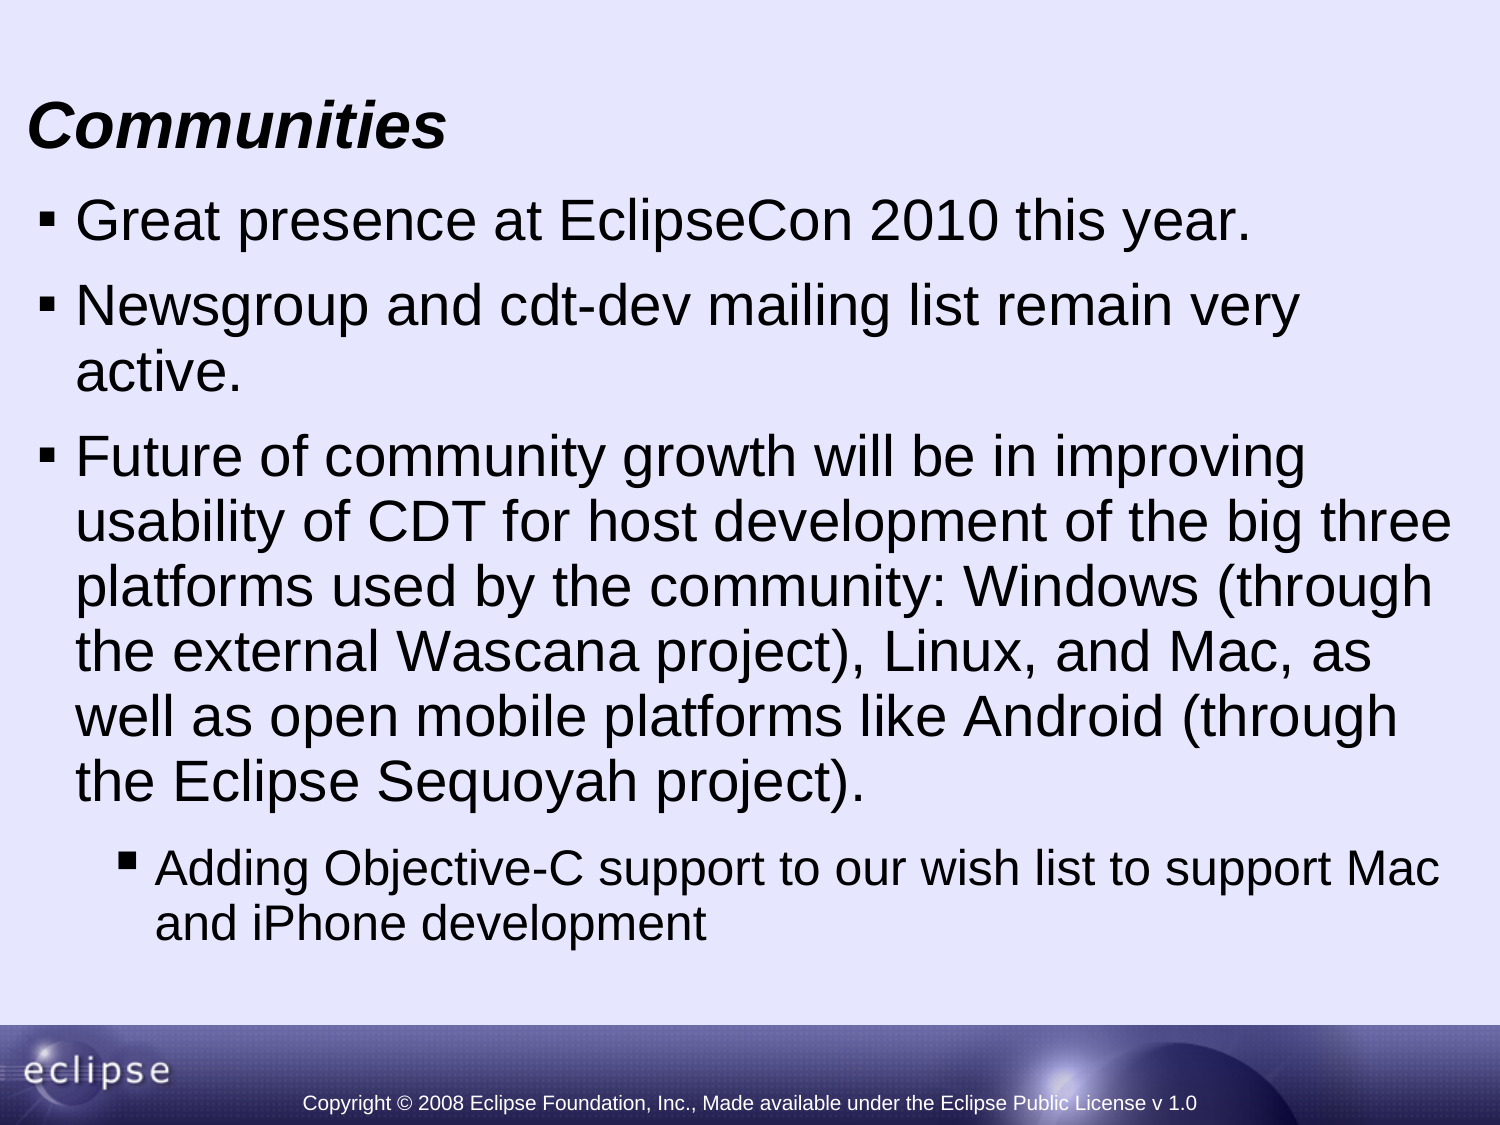

# Communities
Great presence at EclipseCon 2010 this year.
Newsgroup and cdt-dev mailing list remain very active.
Future of community growth will be in improving usability of CDT for host development of the big three platforms used by the community: Windows (through the external Wascana project), Linux, and Mac, as well as open mobile platforms like Android (through the Eclipse Sequoyah project).
Adding Objective-C support to our wish list to support Mac and iPhone development